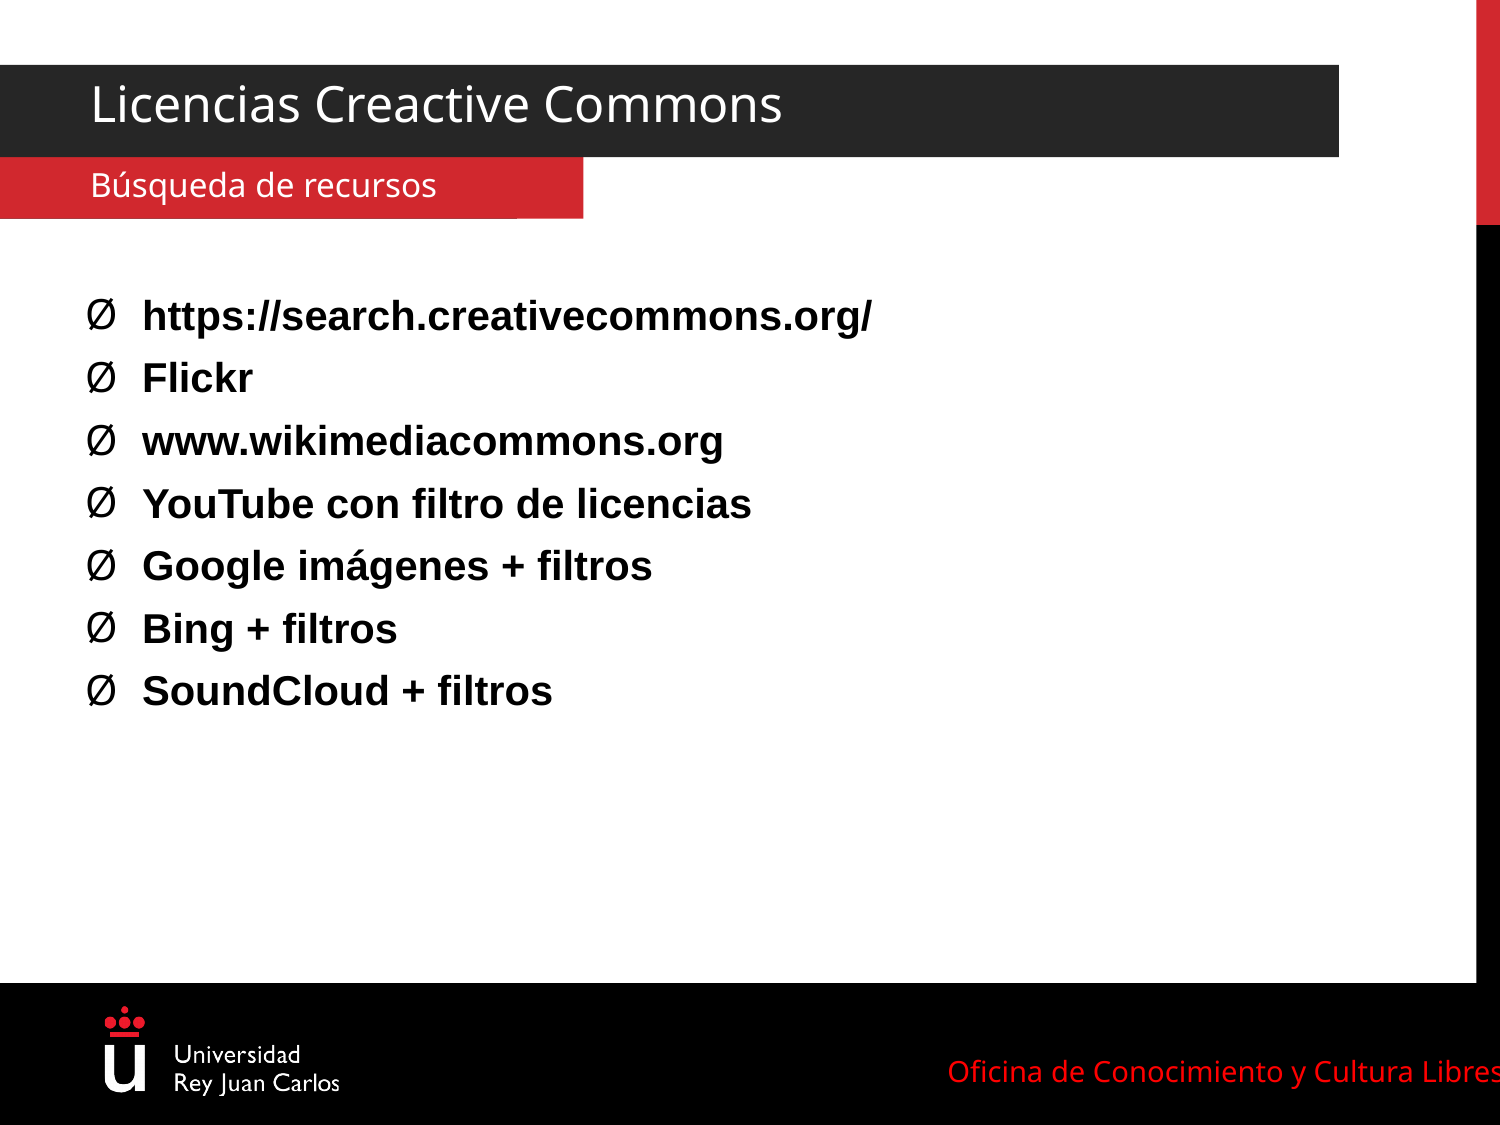

Licencias Creactive Commons
# 1. CAMPUS DE MÓSTOLES
	Subtítulo 1
	Búsqueda de recursos
https://search.creativecommons.org/
Flickr
www.wikimediacommons.org
YouTube con filtro de licencias
Google imágenes + filtros
Bing + filtros
SoundCloud + filtros
Oficina de Conocimiento y Cultura Libres